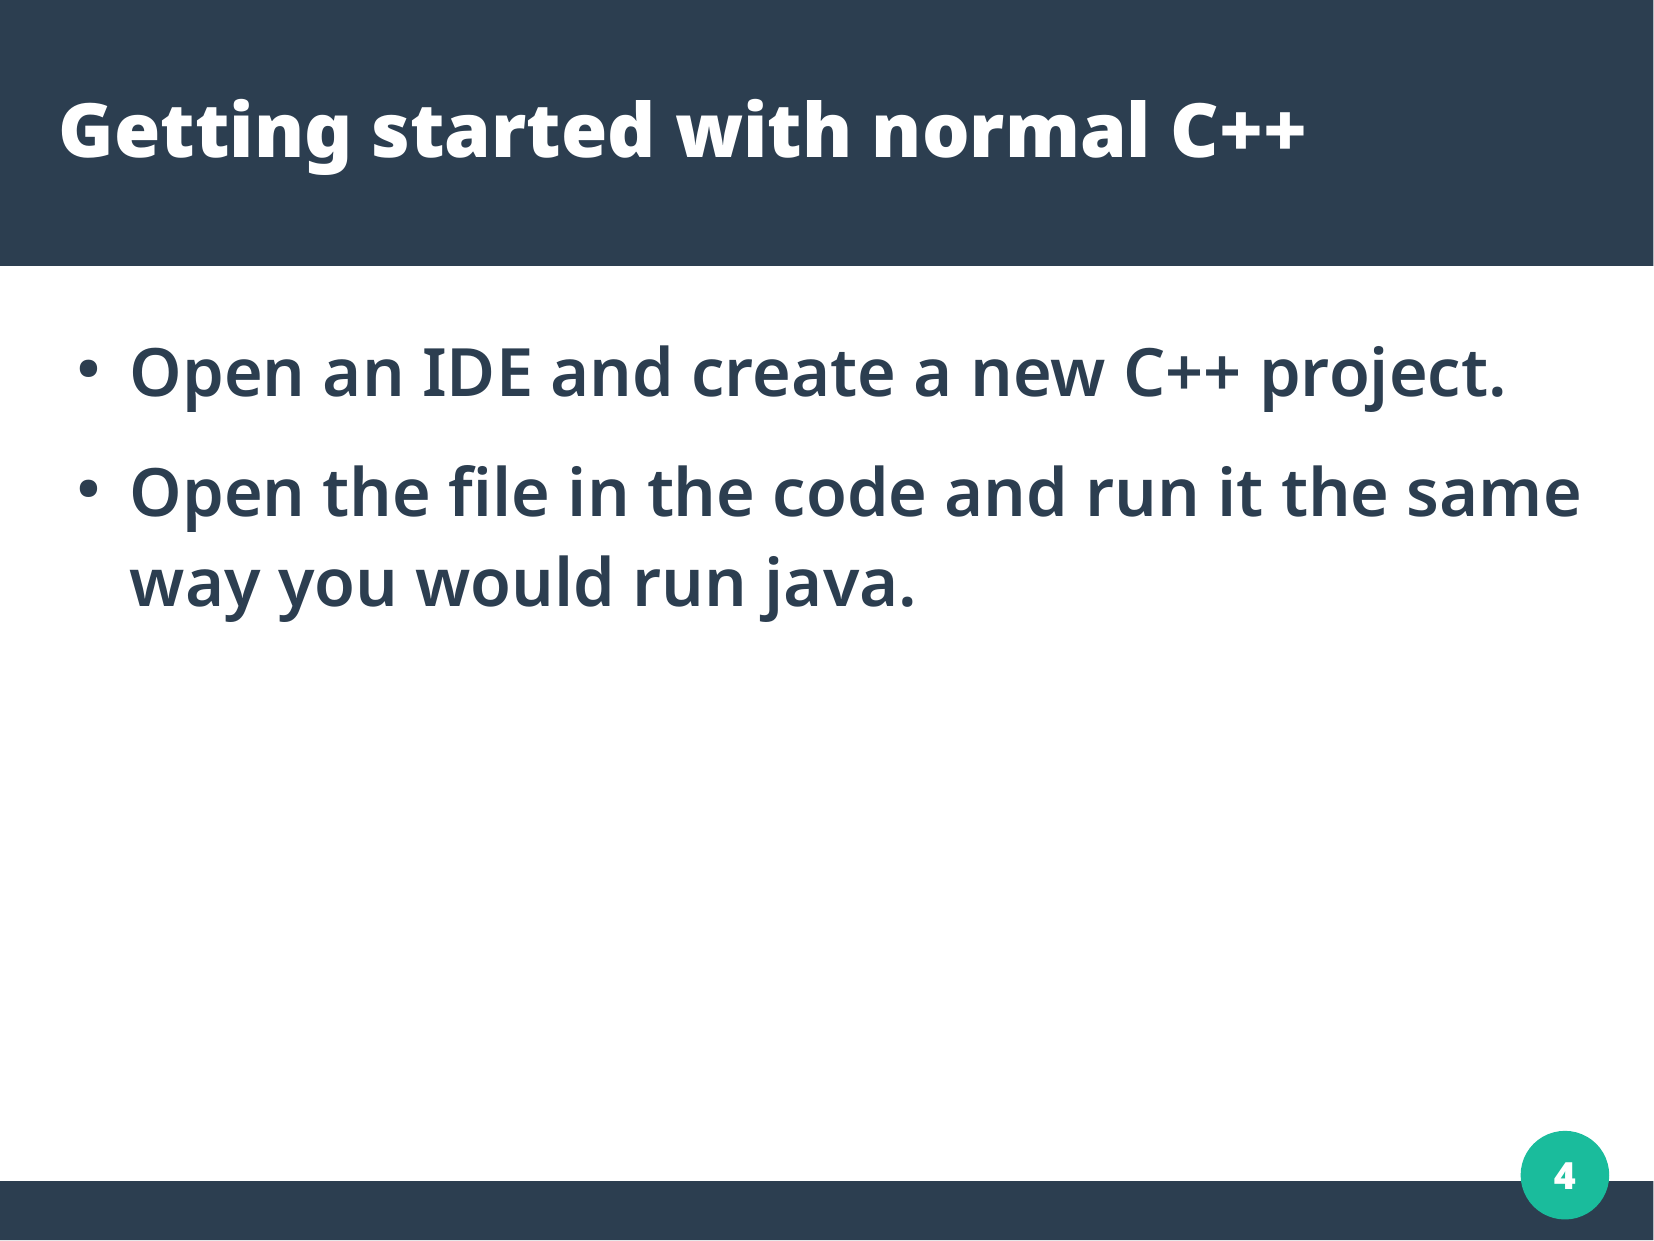

# Getting started with normal C++
Open an IDE and create a new C++ project.
Open the file in the code and run it the same way you would run java.
4